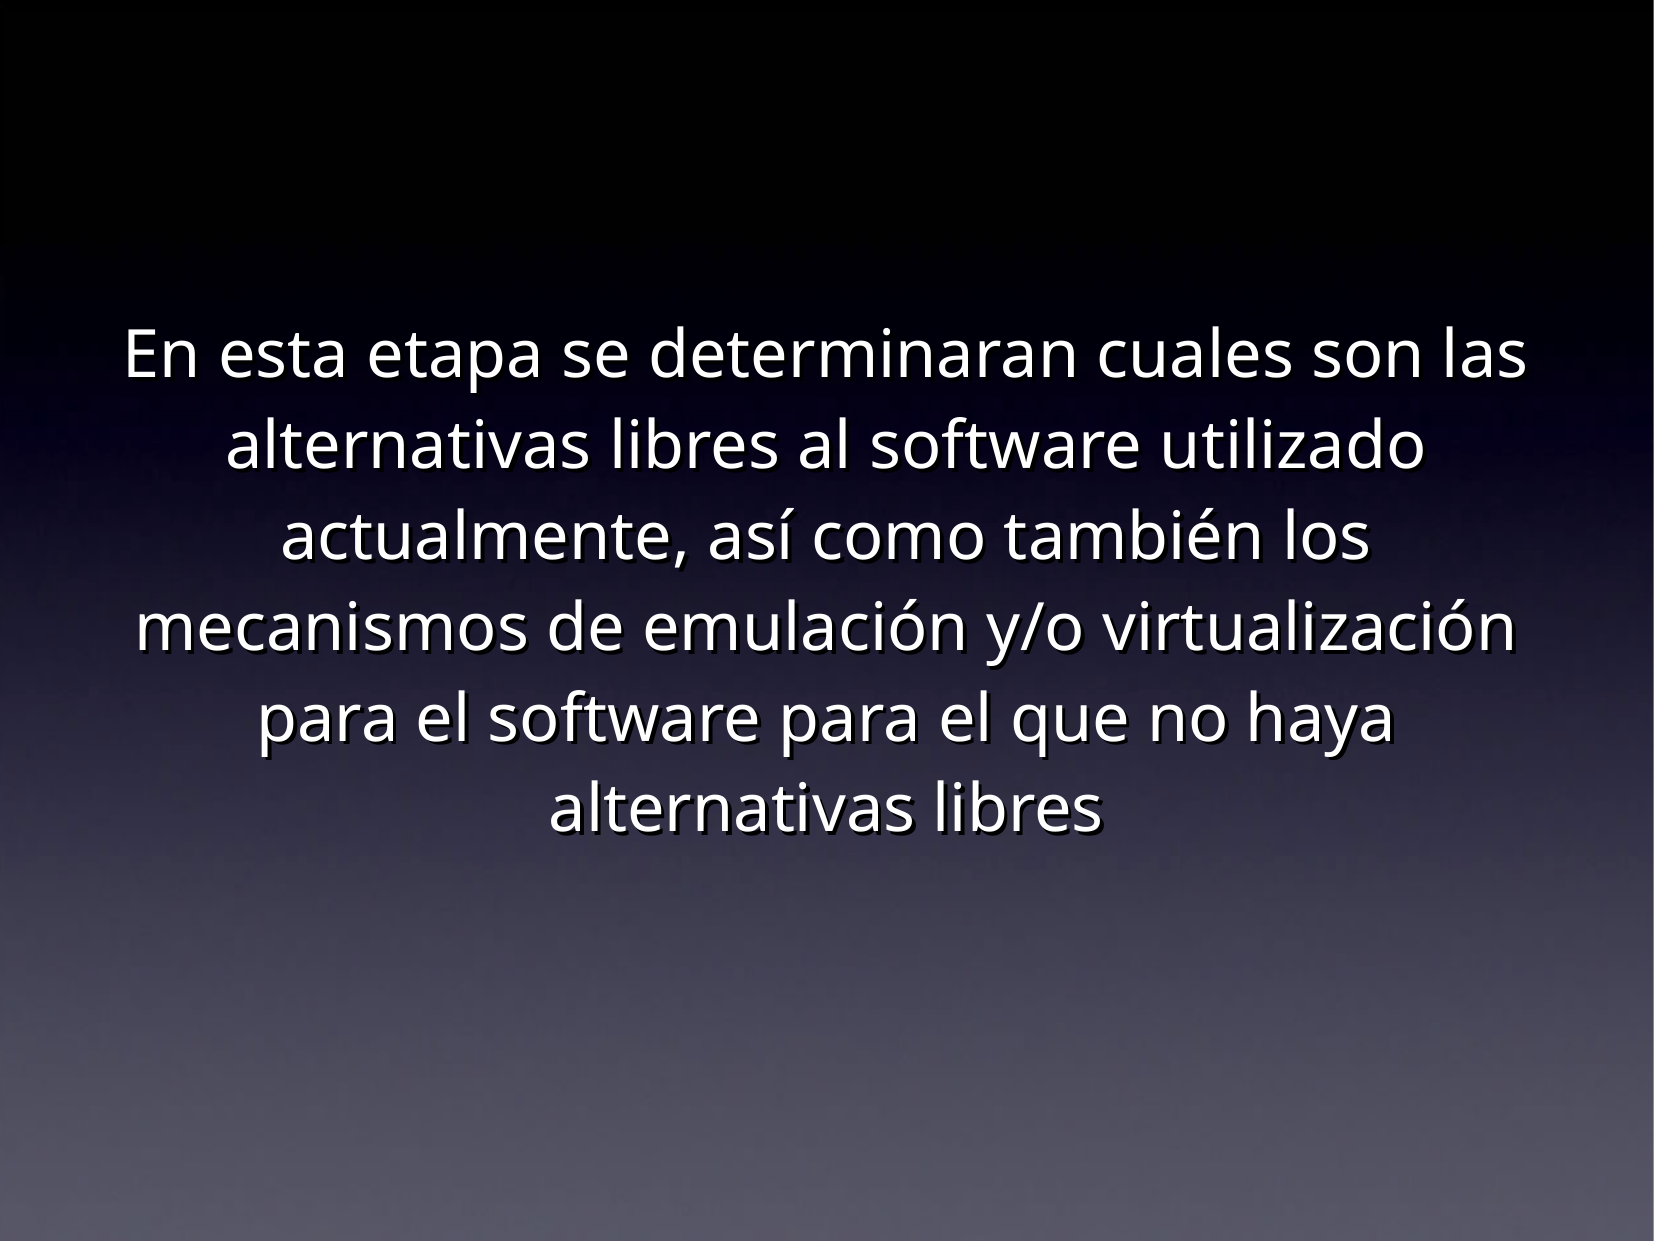

# En esta etapa se determinaran cuales son las alternativas libres al software utilizado actualmente, así como también los mecanismos de emulación y/o virtualización para el software para el que no haya alternativas libres